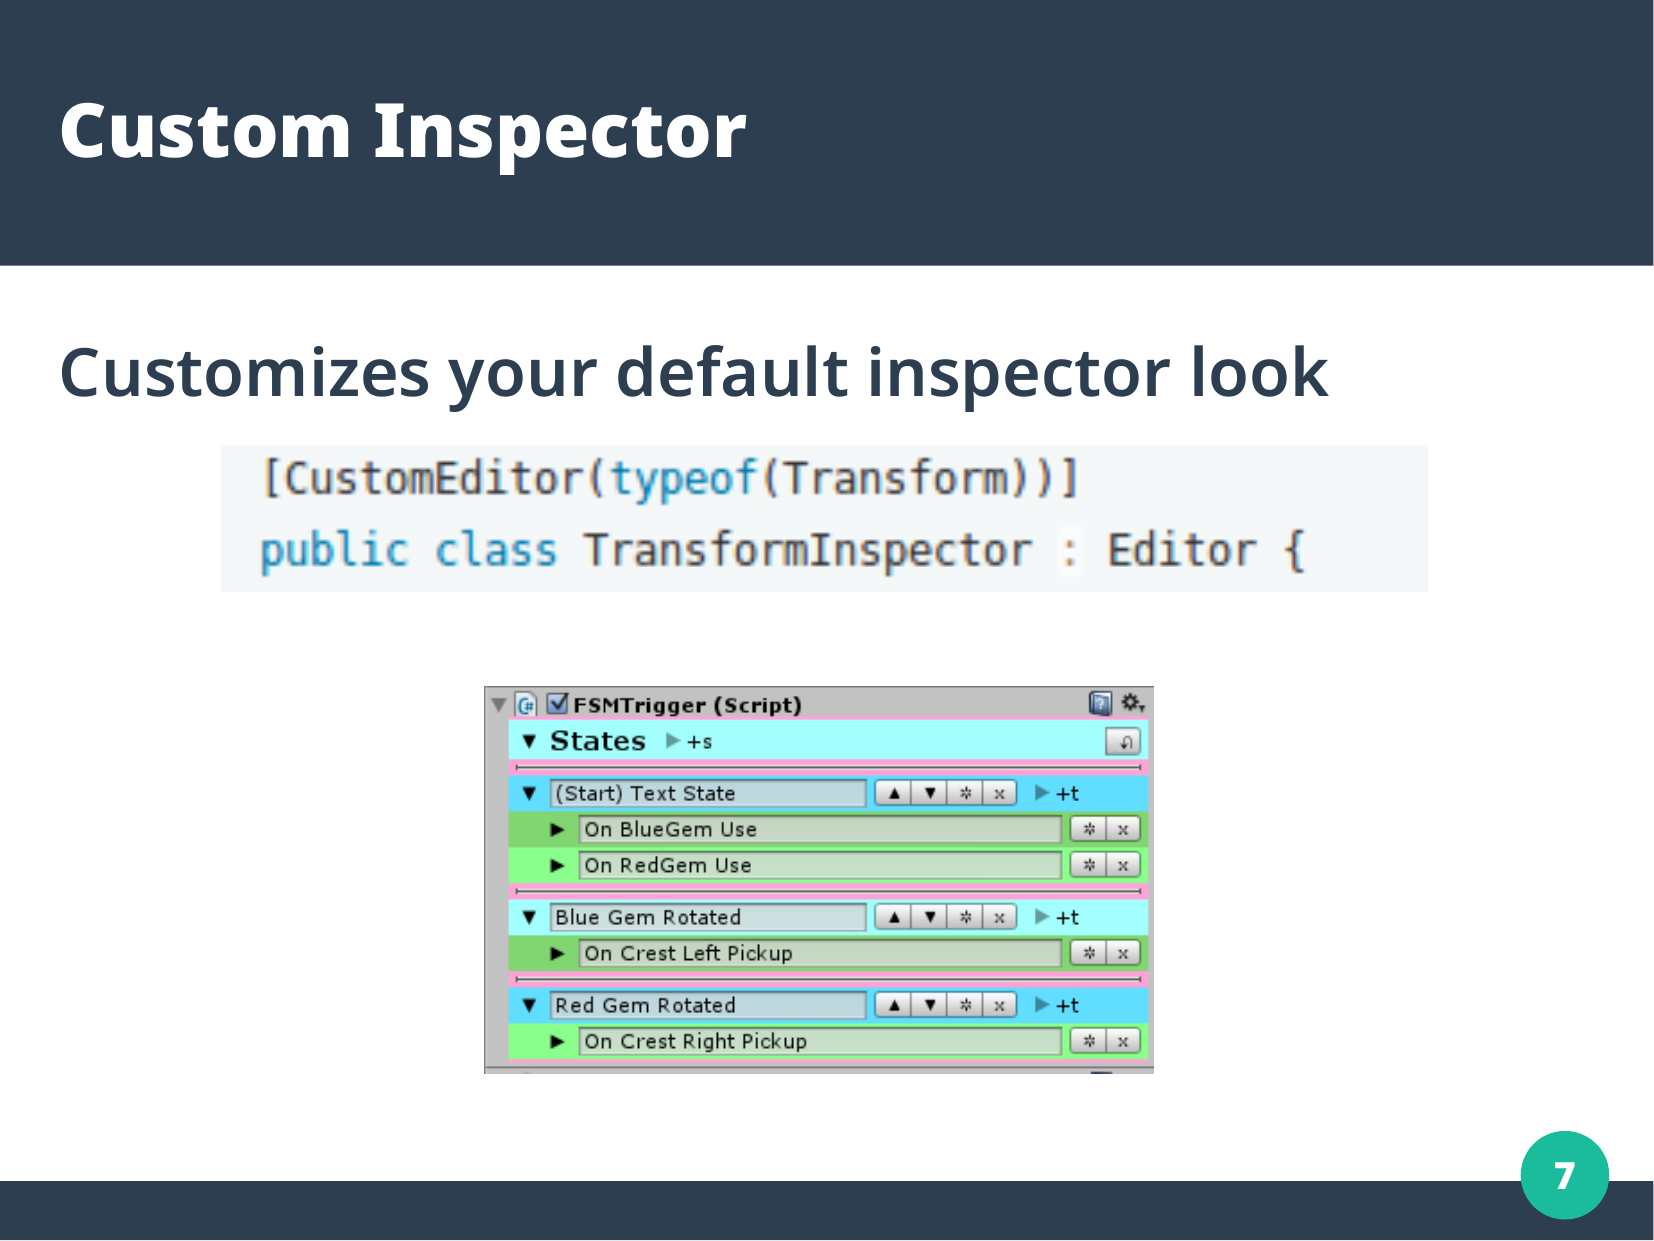

# Custom Inspector
Customizes your default inspector look
7